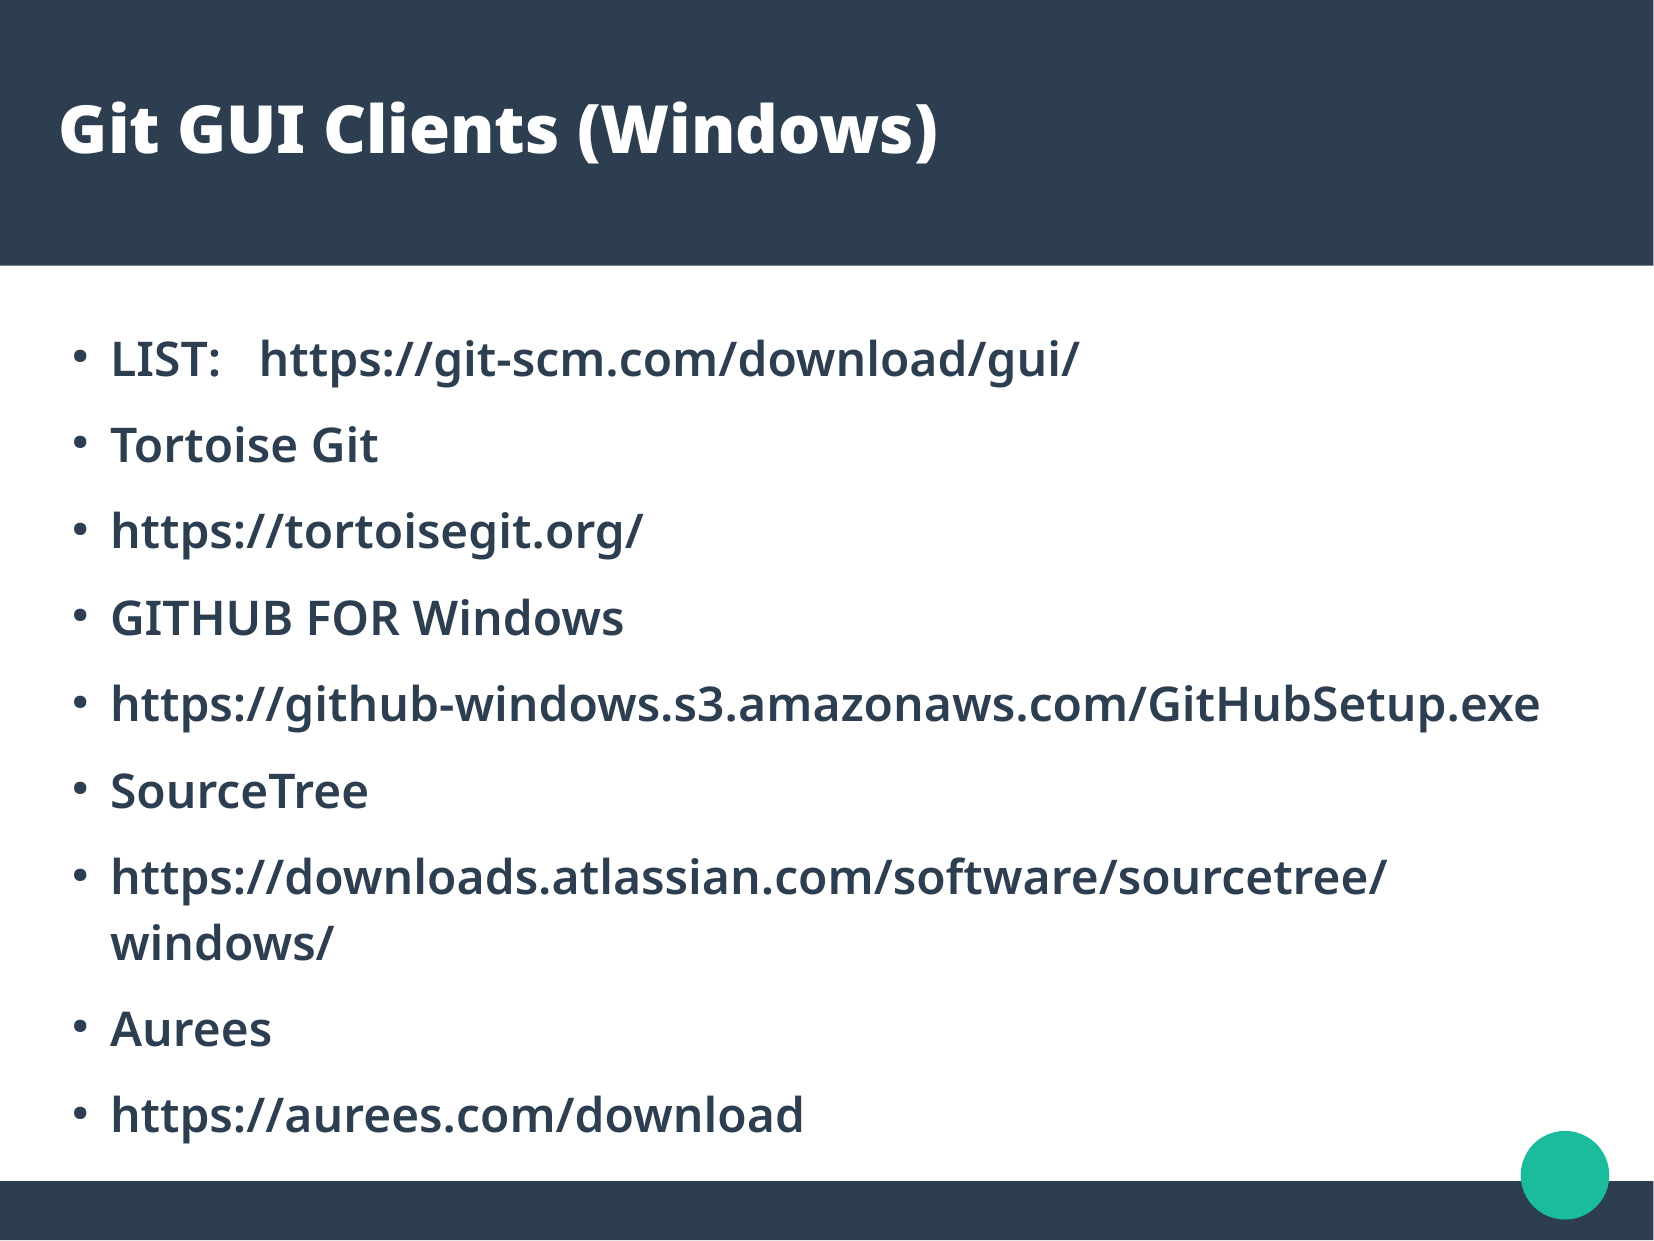

# Git GUI Clients (Windows)
LIST: https://git-scm.com/download/gui/
Tortoise Git
https://tortoisegit.org/
GITHUB FOR Windows
https://github-windows.s3.amazonaws.com/GitHubSetup.exe
SourceTree
https://downloads.atlassian.com/software/sourcetree/windows/
Aurees
https://aurees.com/download